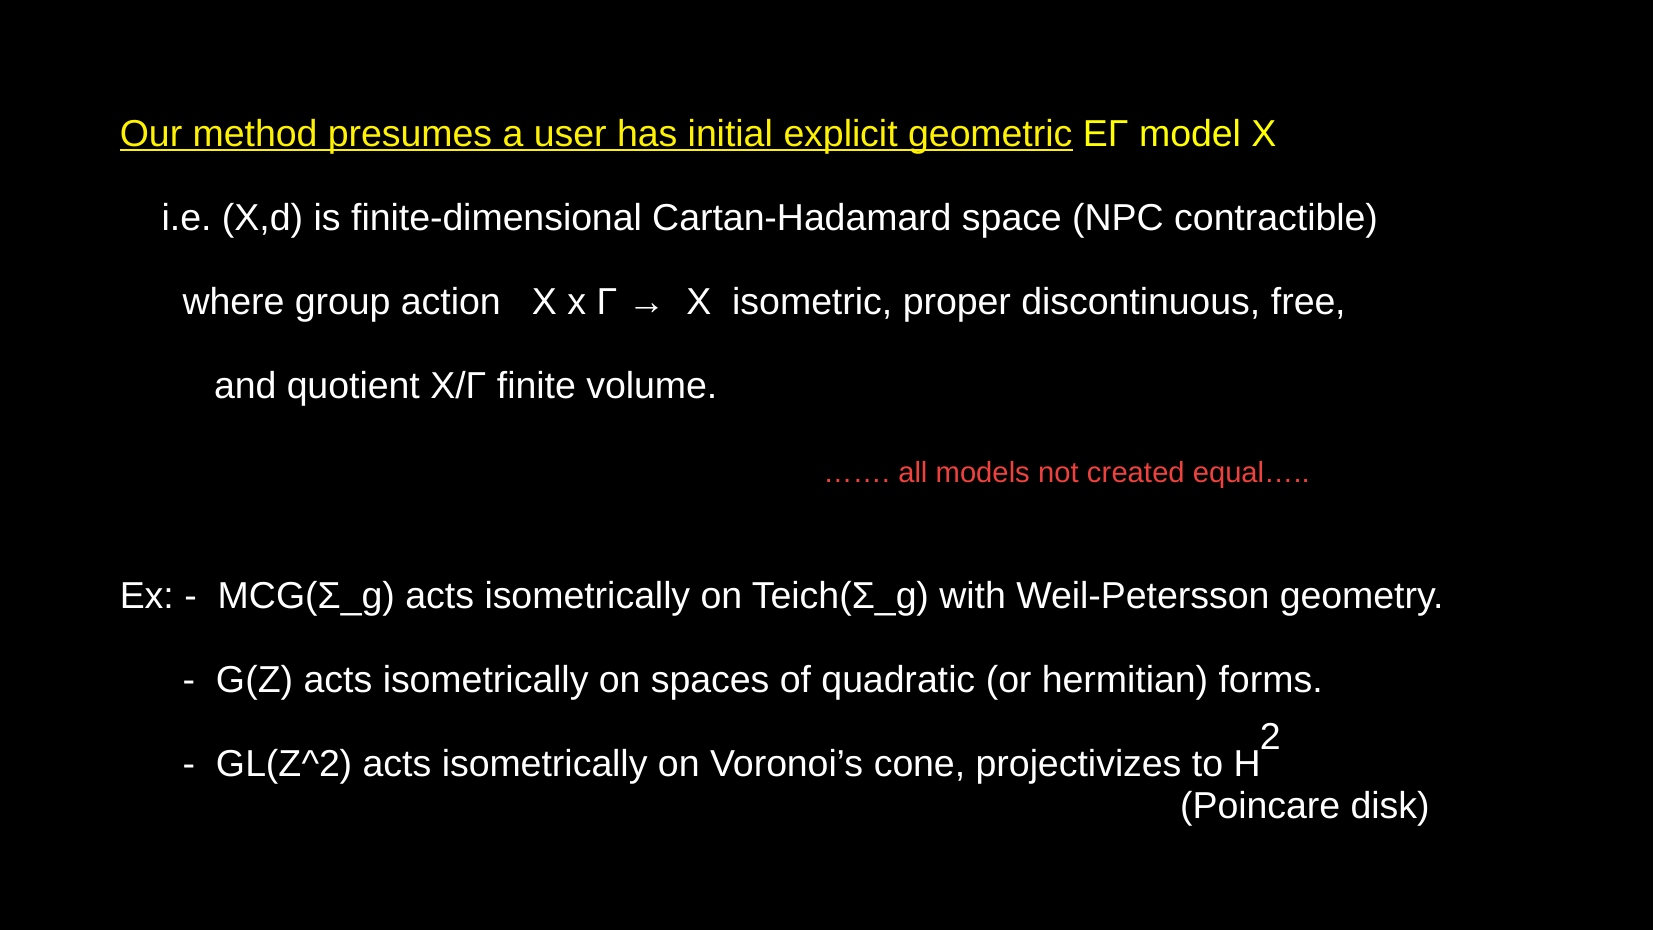

Our method presumes a user has initial explicit geometric EΓ model X
 i.e. (X,d) is finite-dimensional Cartan-Hadamard space (NPC contractible)
 where group action X x Γ → X isometric, proper discontinuous, free,
 and quotient X/Γ finite volume.
 ……. all models not created equal…..
Ex: - MCG(Σ_g) acts isometrically on Teich(Σ_g) with Weil-Petersson geometry.
 - G(Z) acts isometrically on spaces of quadratic (or hermitian) forms.
 - GL(Z^2) acts isometrically on Voronoi’s cone, projectivizes to H
 (Poincare disk)
2